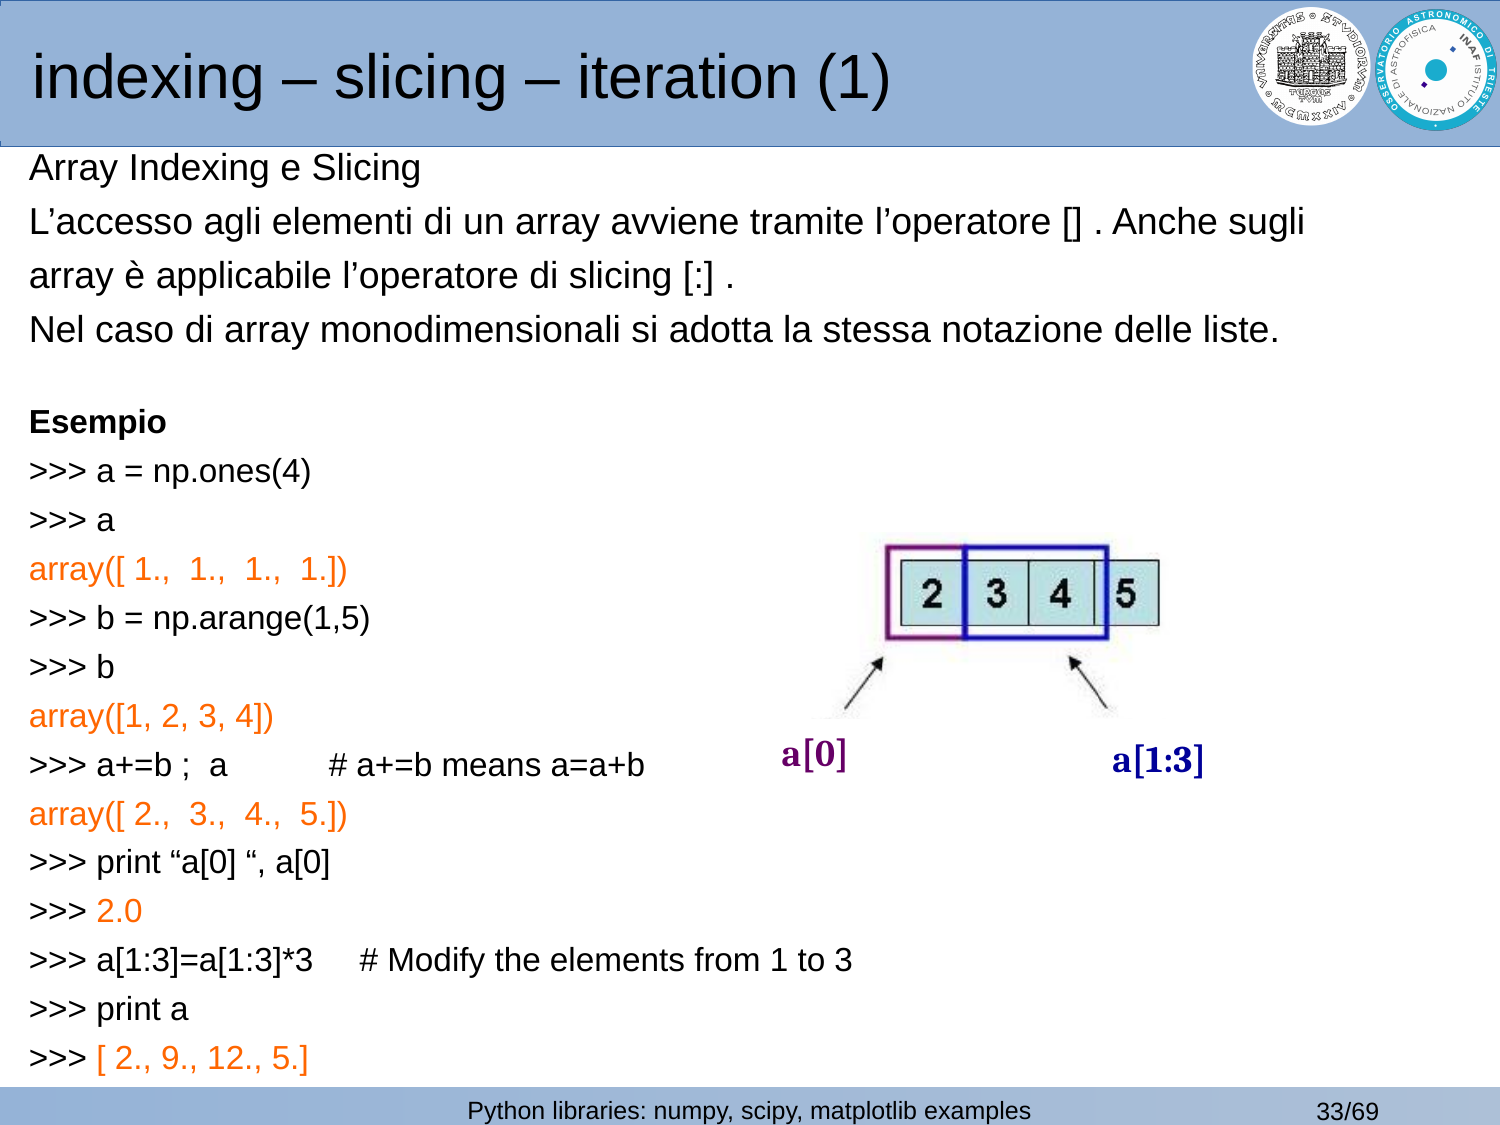

indexing – slicing – iteration (1)
# Array Indexing e Slicing
L’accesso agli elementi di un array avviene tramite l’operatore [] . Anche sugli
array è applicabile l’operatore di slicing [:] .
Nel caso di array monodimensionali si adotta la stessa notazione delle liste.
Esempio
>>> a = np.ones(4)
>>> a
array([ 1., 1., 1., 1.])
>>> b = np.arange(1,5)
>>> b
array([1, 2, 3, 4])
>>> a+=b ; a 		# a+=b means a=a+b
array([ 2., 3., 4., 5.])
>>> print “a[0] “, a[0]
>>> 2.0
>>> a[1:3]=a[1:3]*3 # Modify the elements from 1 to 3
>>> print a
>>> [ 2., 9., 12., 5.]
a[0]
a[1:3]